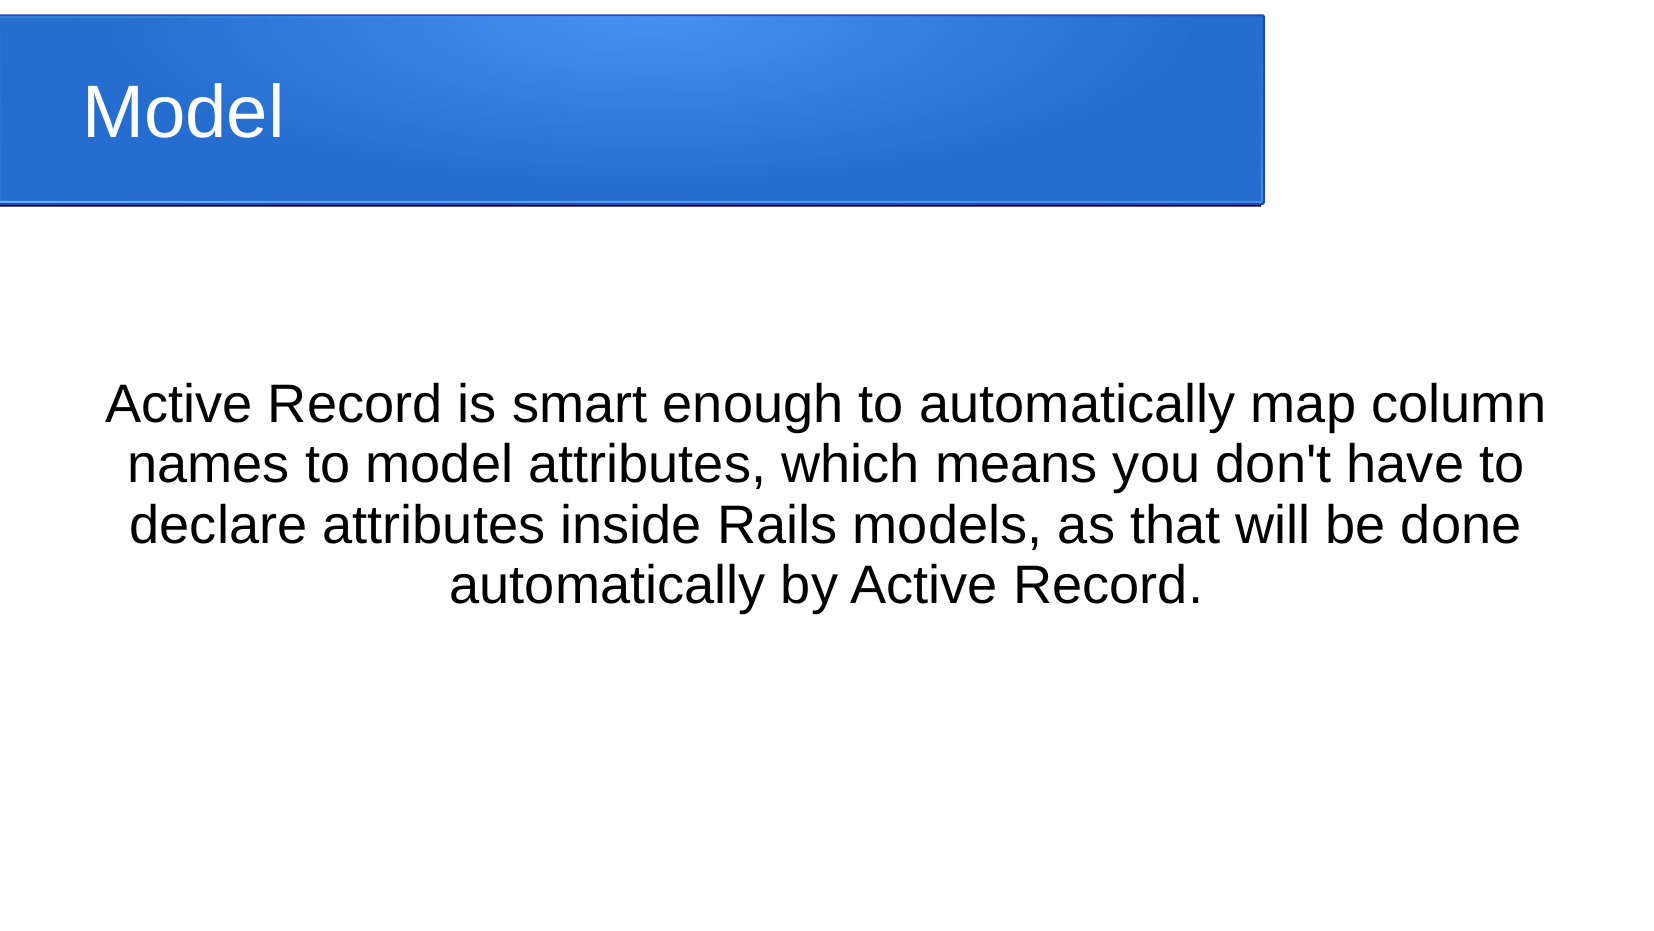

# Model
Active Record is smart enough to automatically map column names to model attributes, which means you don't have to declare attributes inside Rails models, as that will be done automatically by Active Record.